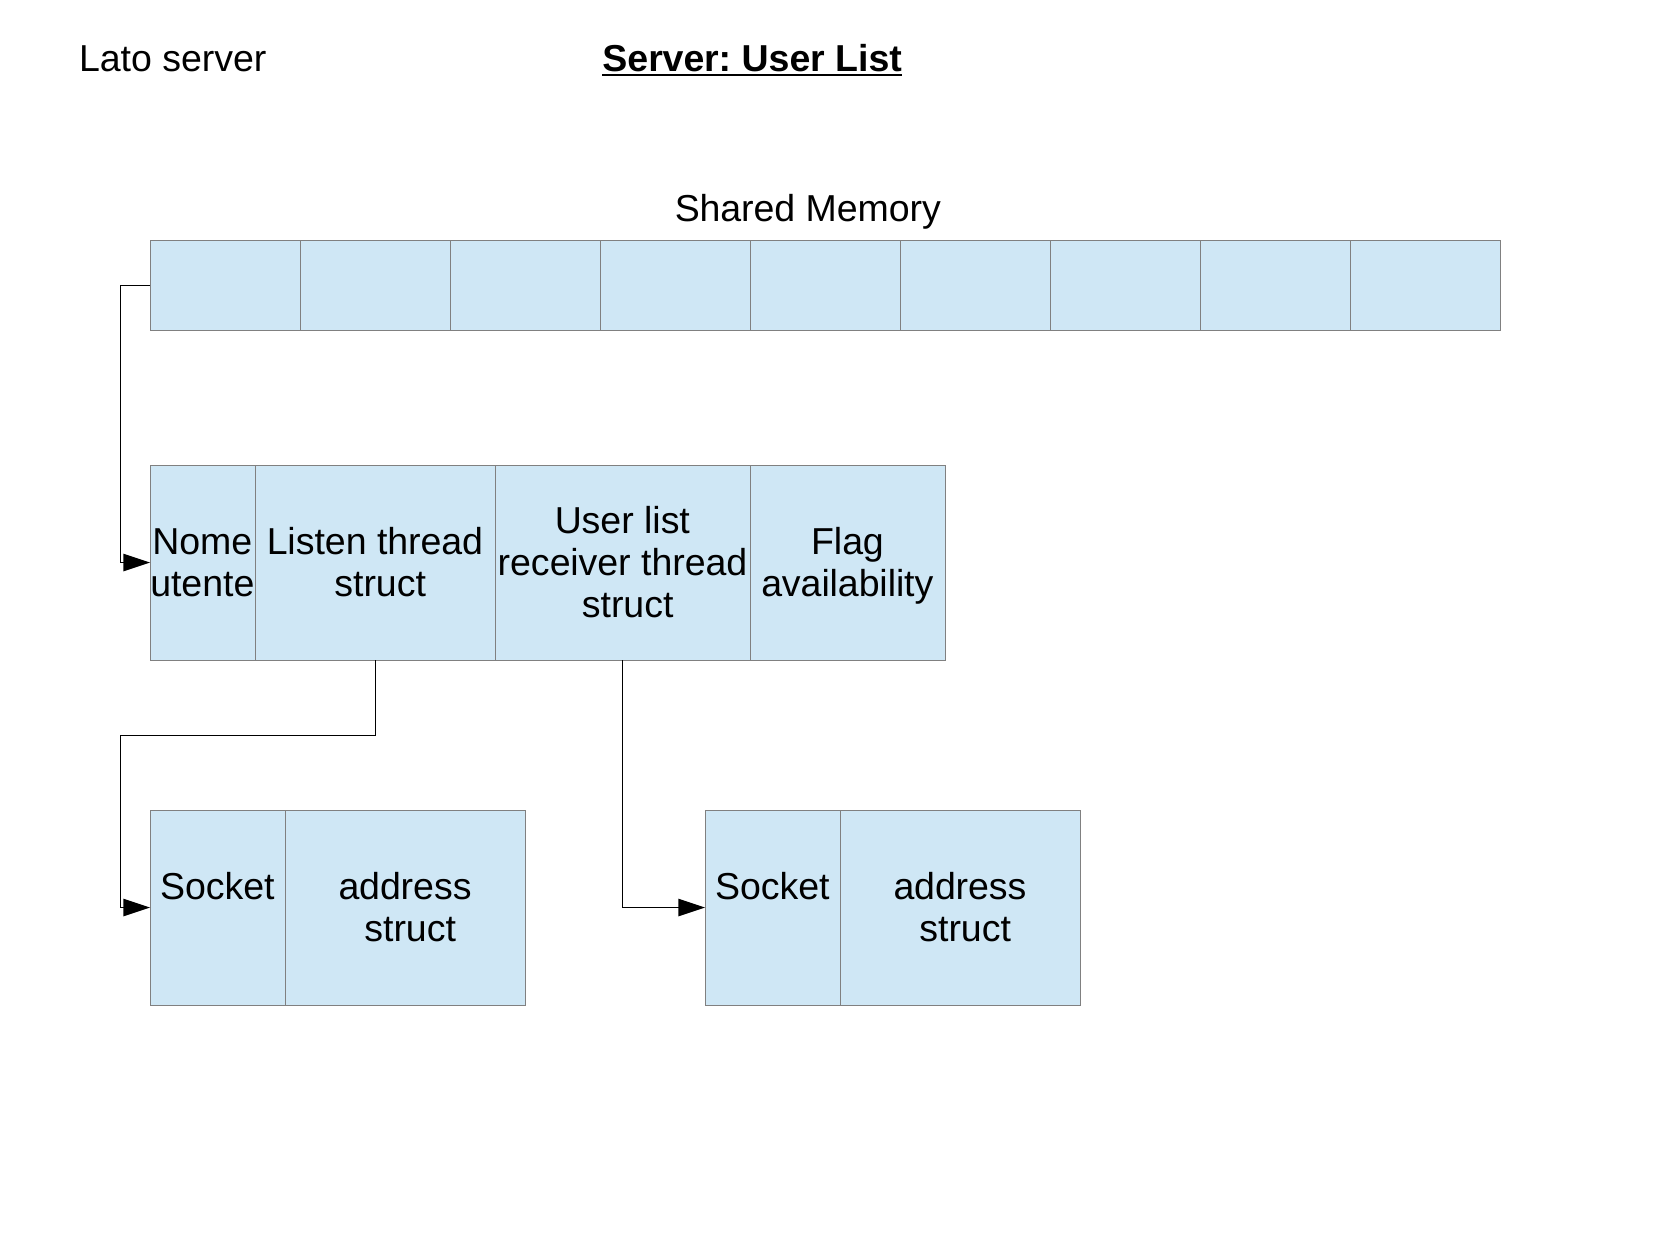

Server: User List
Lato server
Shared Memory
Nome
utente
Listen thread
 struct
User list
receiver thread
 struct
Flag
availability
Socket
address
 struct
Socket
address
 struct